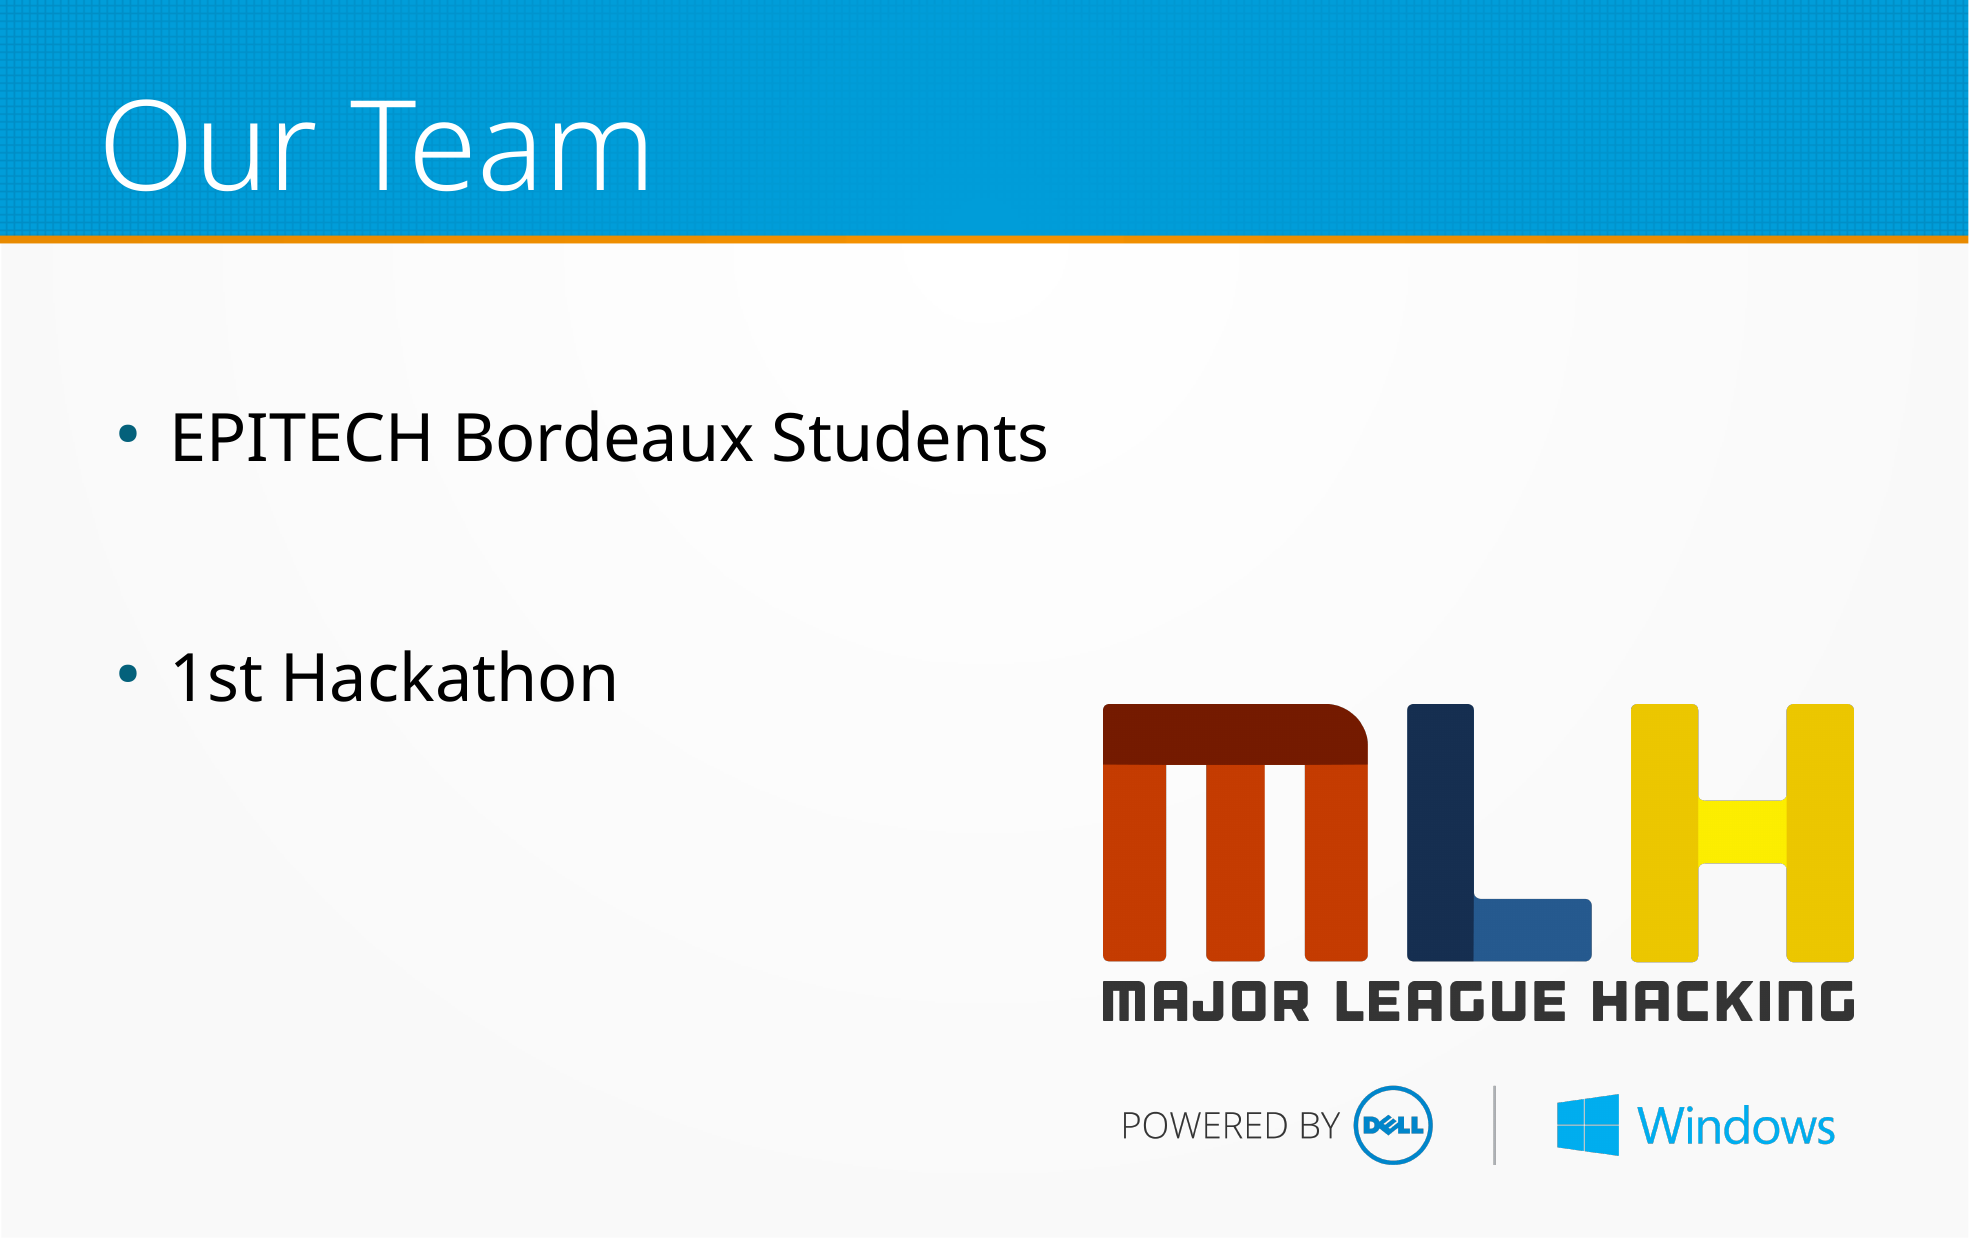

# Our Team
EPITECH Bordeaux Students
1st Hackathon